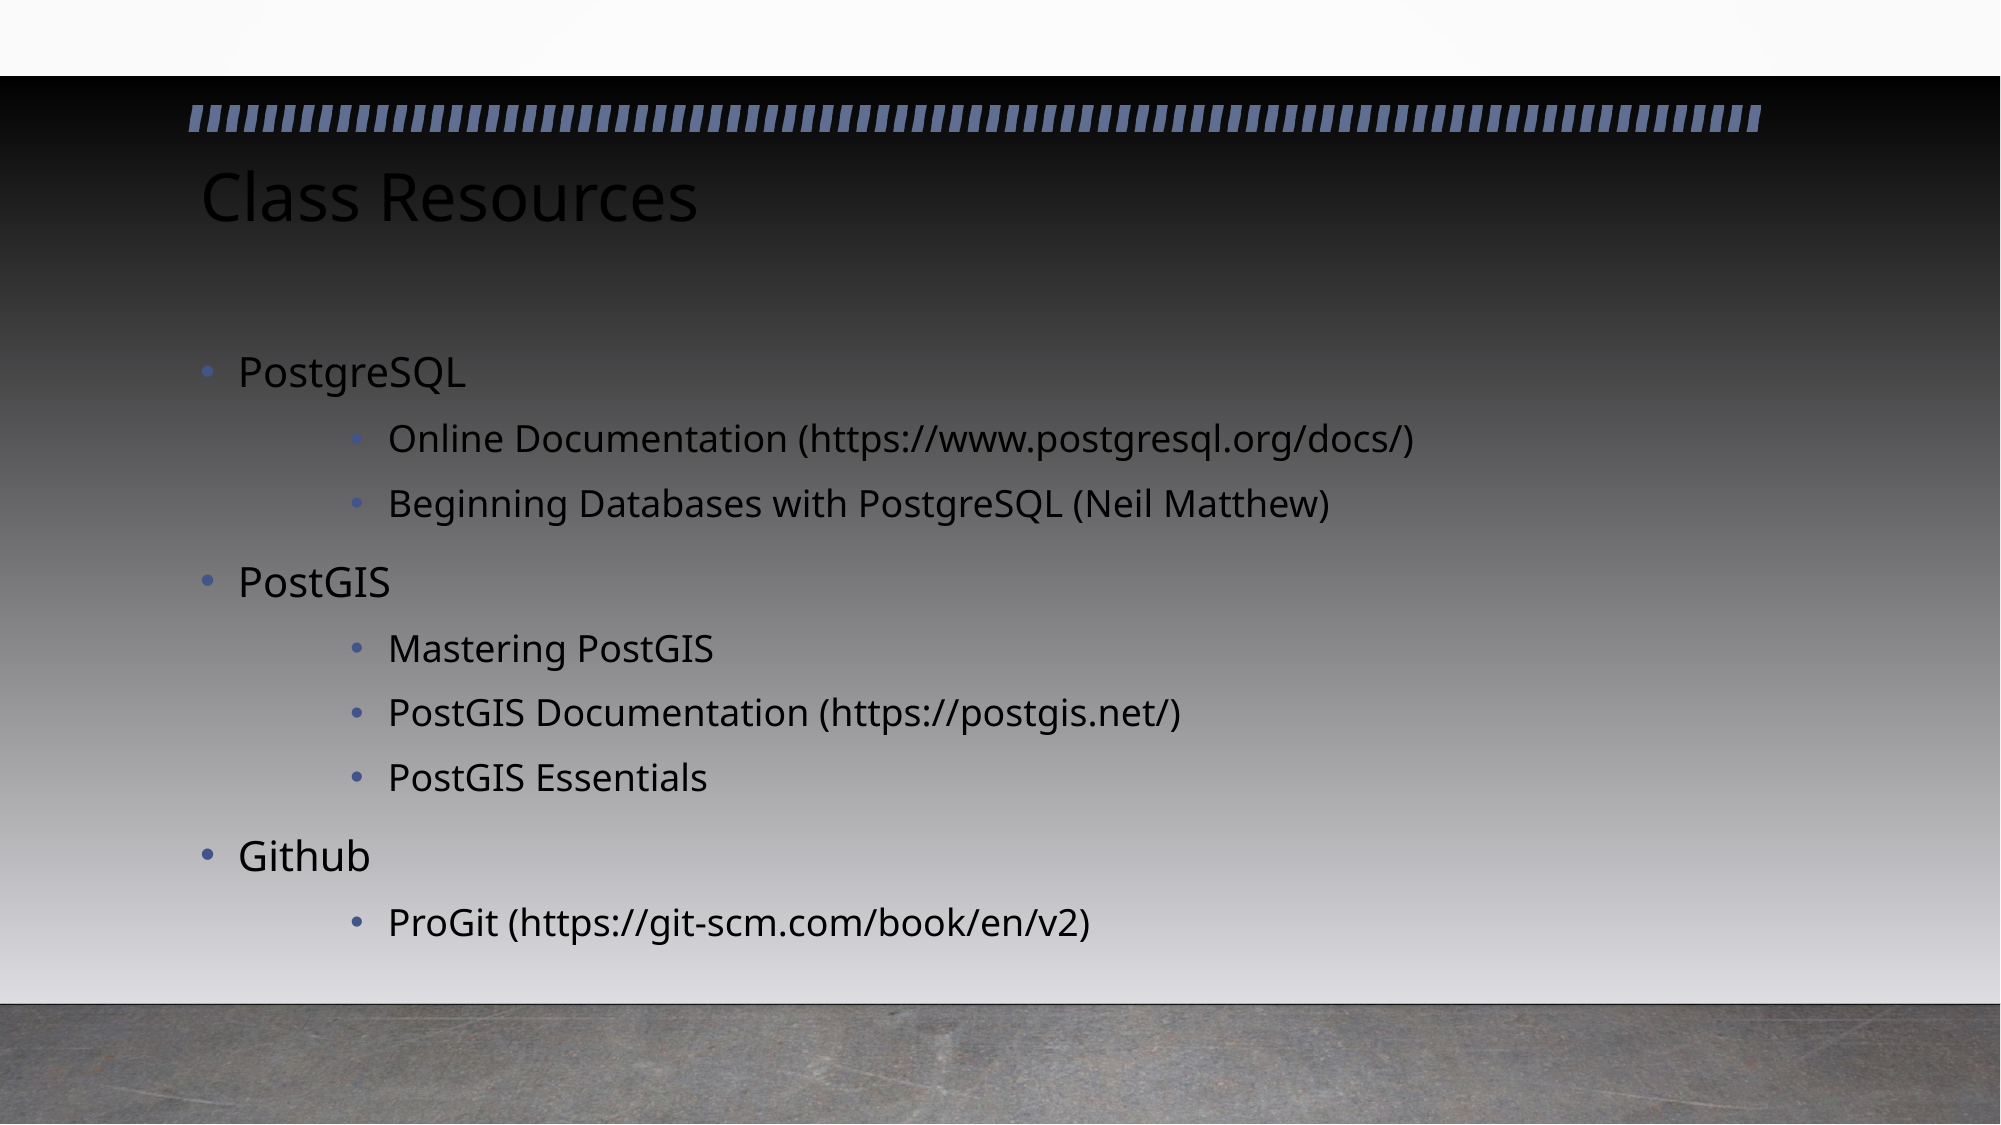

# Class Resources
PostgreSQL
Online Documentation (https://www.postgresql.org/docs/)
Beginning Databases with PostgreSQL (Neil Matthew)
PostGIS
Mastering PostGIS
PostGIS Documentation (https://postgis.net/)
PostGIS Essentials
Github
ProGit (https://git-scm.com/book/en/v2)